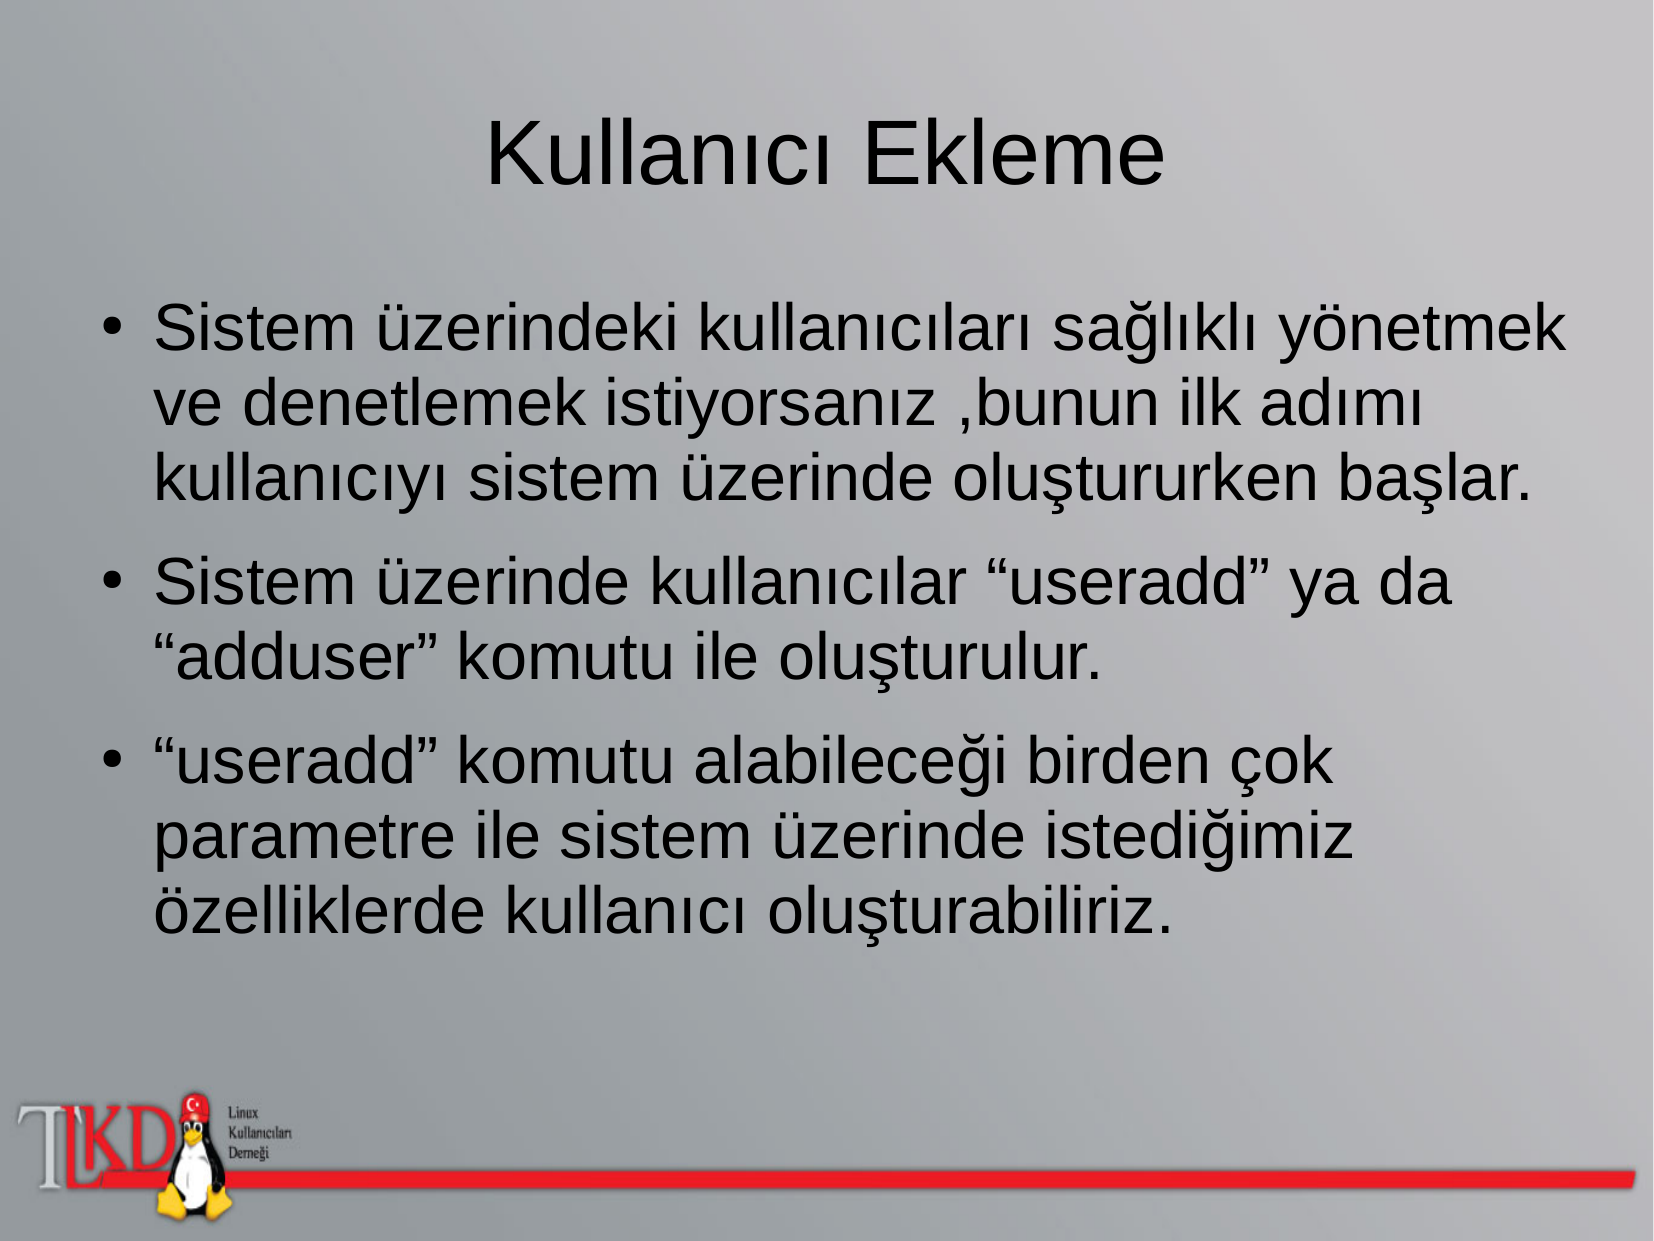

# Kullanıcı Ekleme
Sistem üzerindeki kullanıcıları sağlıklı yönetmek ve denetlemek istiyorsanız ,bunun ilk adımı kullanıcıyı sistem üzerinde oluştururken başlar.
Sistem üzerinde kullanıcılar “useradd” ya da “adduser” komutu ile oluşturulur.
“useradd” komutu alabileceği birden çok parametre ile sistem üzerinde istediğimiz özelliklerde kullanıcı oluşturabiliriz.